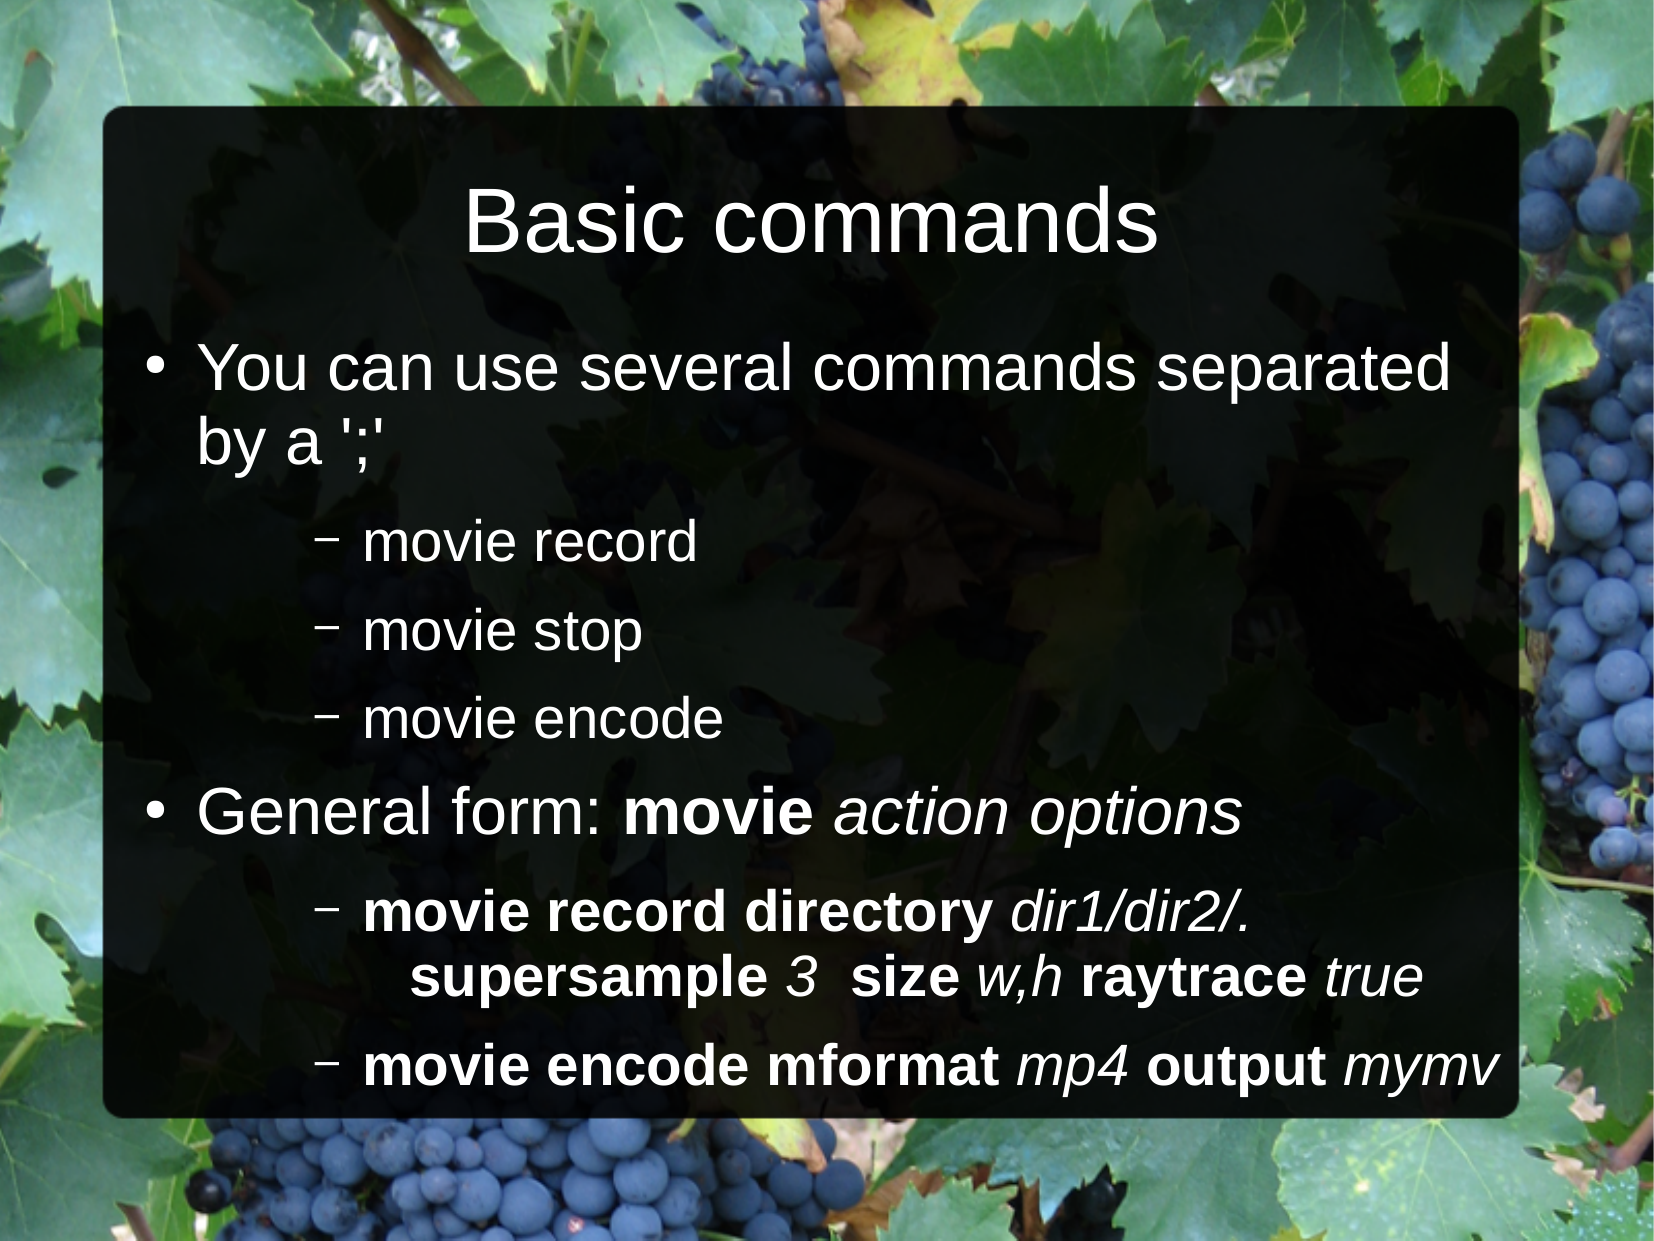

# Basic commands
You can use several commands separated by a ';'
movie record
movie stop
movie encode
General form: movie action options
movie record directory dir1/dir2/. supersample 3 size w,h raytrace true
movie encode mformat mp4 output mymv